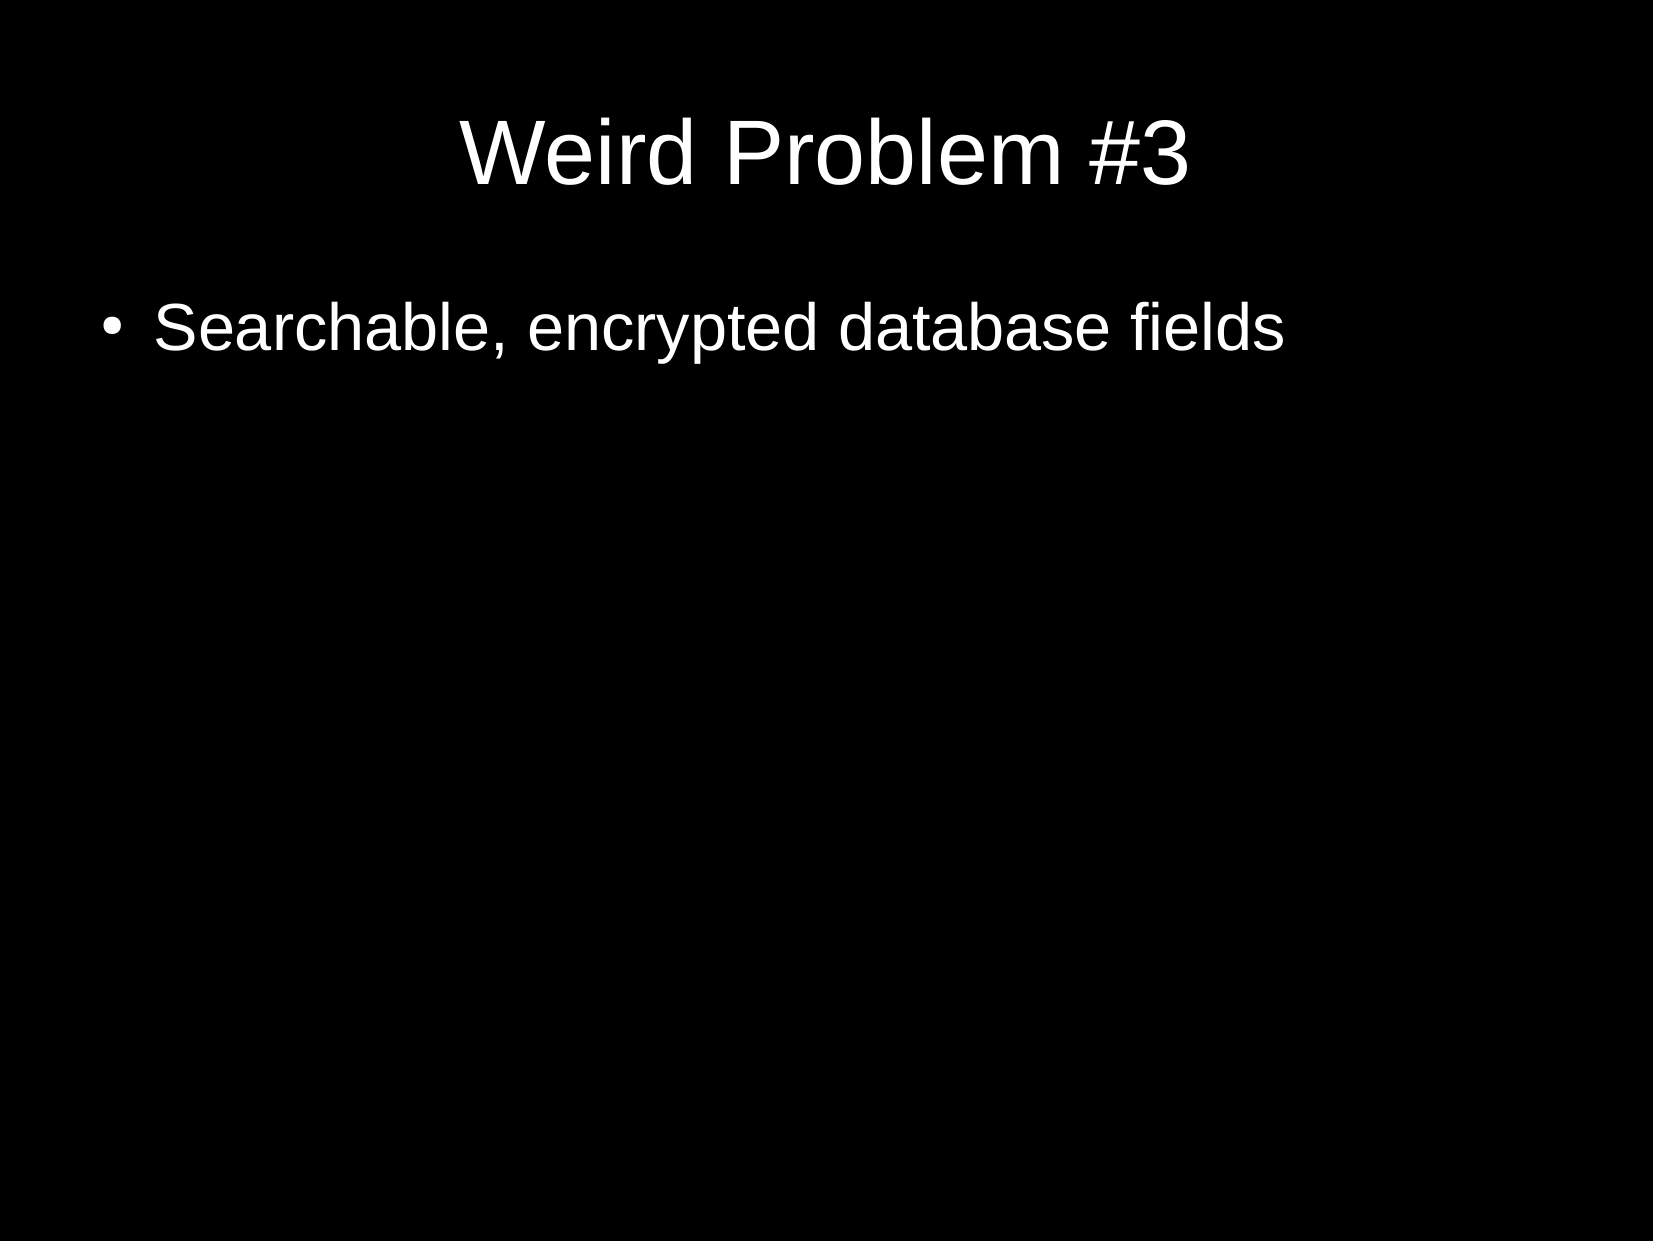

# Weird Problem #3
Searchable, encrypted database fields